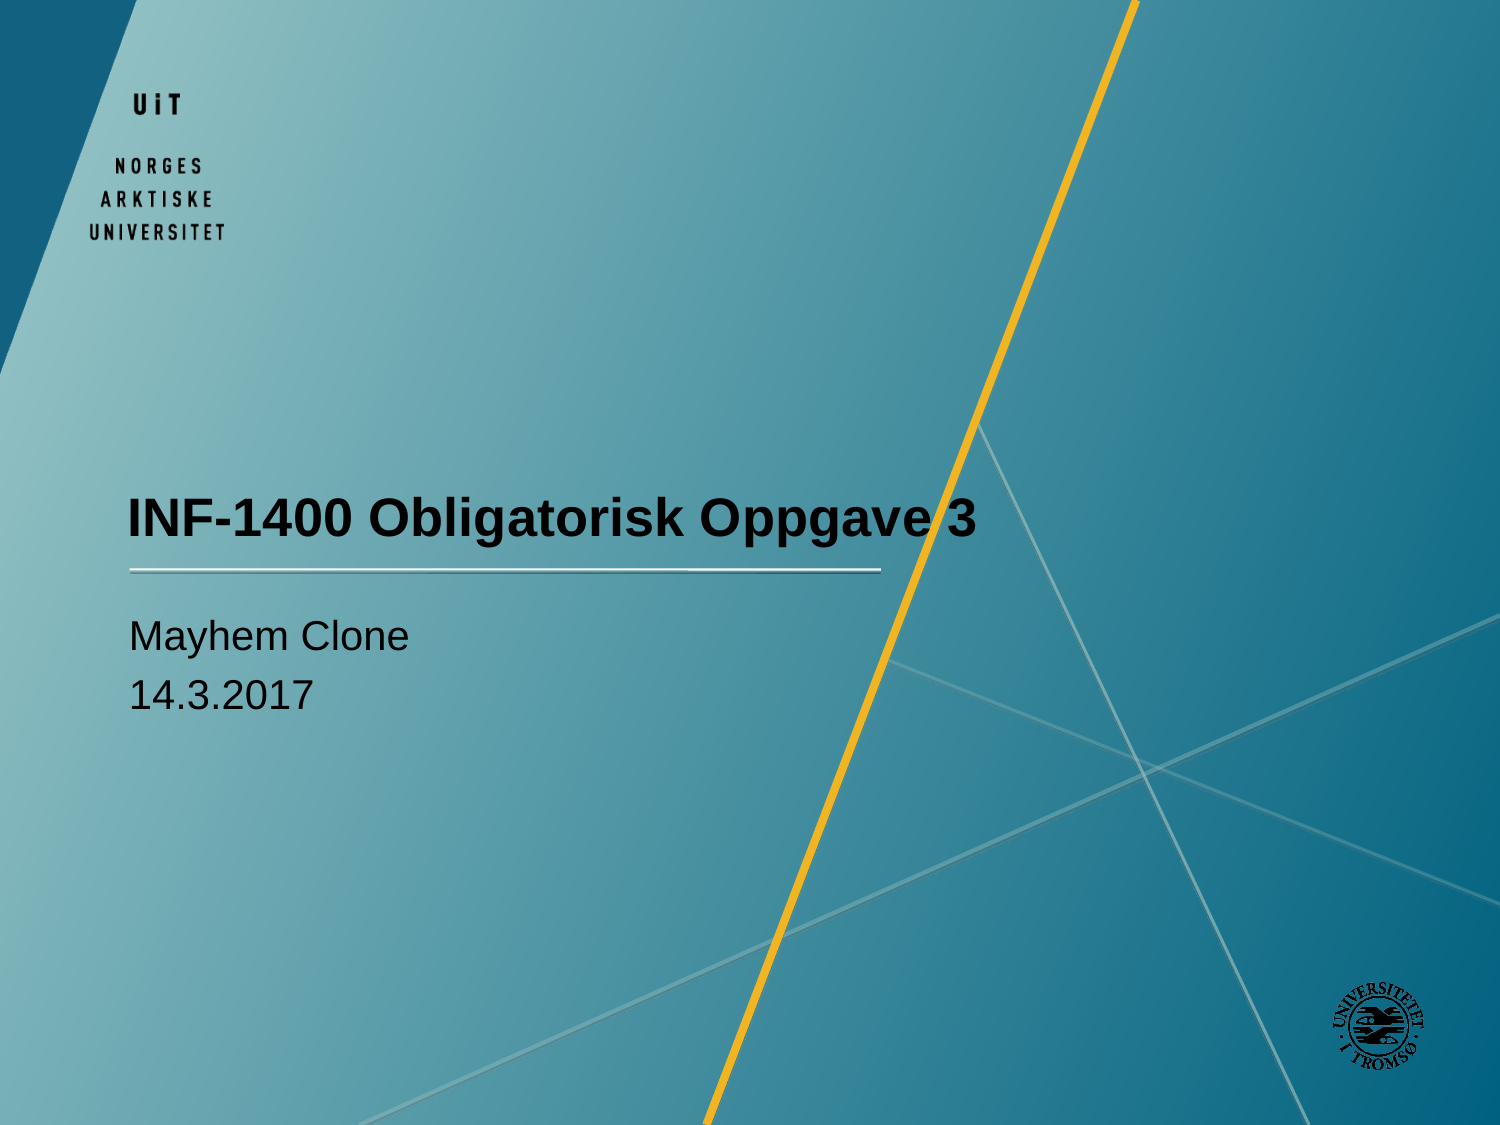

# INF-1400 Obligatorisk Oppgave 3
Mayhem Clone
14.3.2017